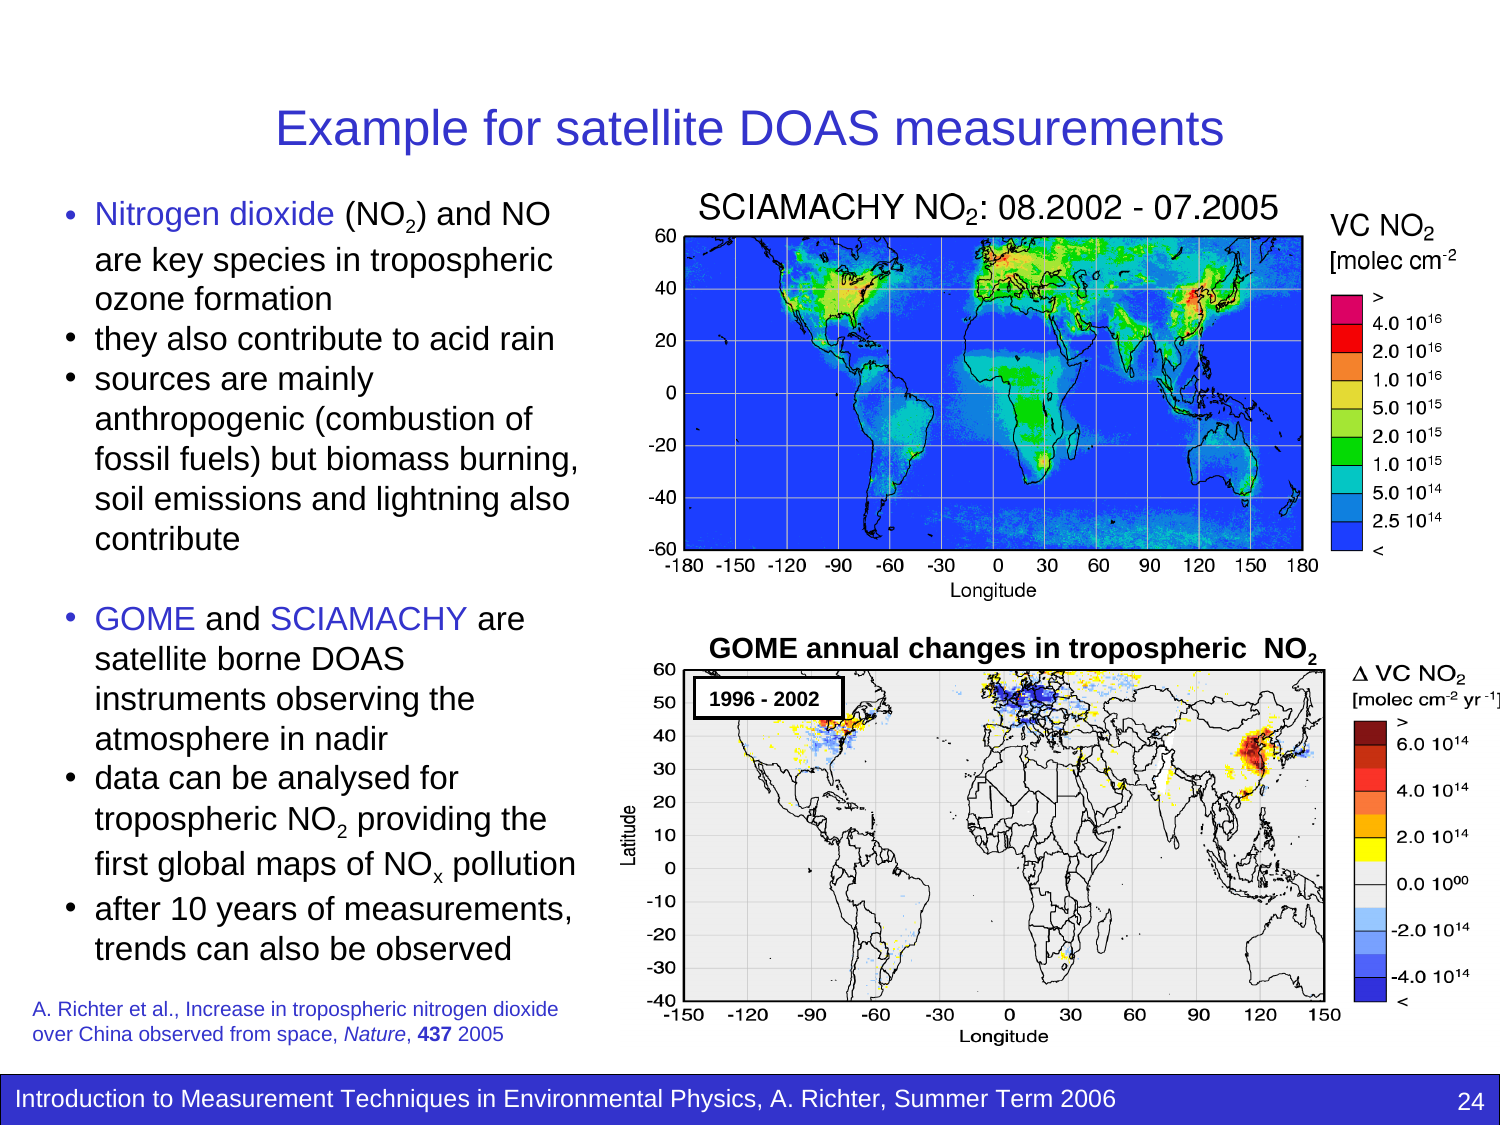

Example for satellite DOAS measurements
Nitrogen dioxide (NO2) and NO are key species in tropospheric ozone formation
they also contribute to acid rain
sources are mainly anthropogenic (combustion of fossil fuels) but biomass burning, soil emissions and lightning also contribute
GOME and SCIAMACHY are satellite borne DOAS instruments observing the atmosphere in nadir
data can be analysed for tropospheric NO2 providing the first global maps of NOx pollution
after 10 years of measurements, trends can also be observed
GOME annual changes in tropospheric NO2
1996 - 2002
A. Richter et al., Increase in tropospheric nitrogen dioxide over China observed from space, Nature, 437 2005
24